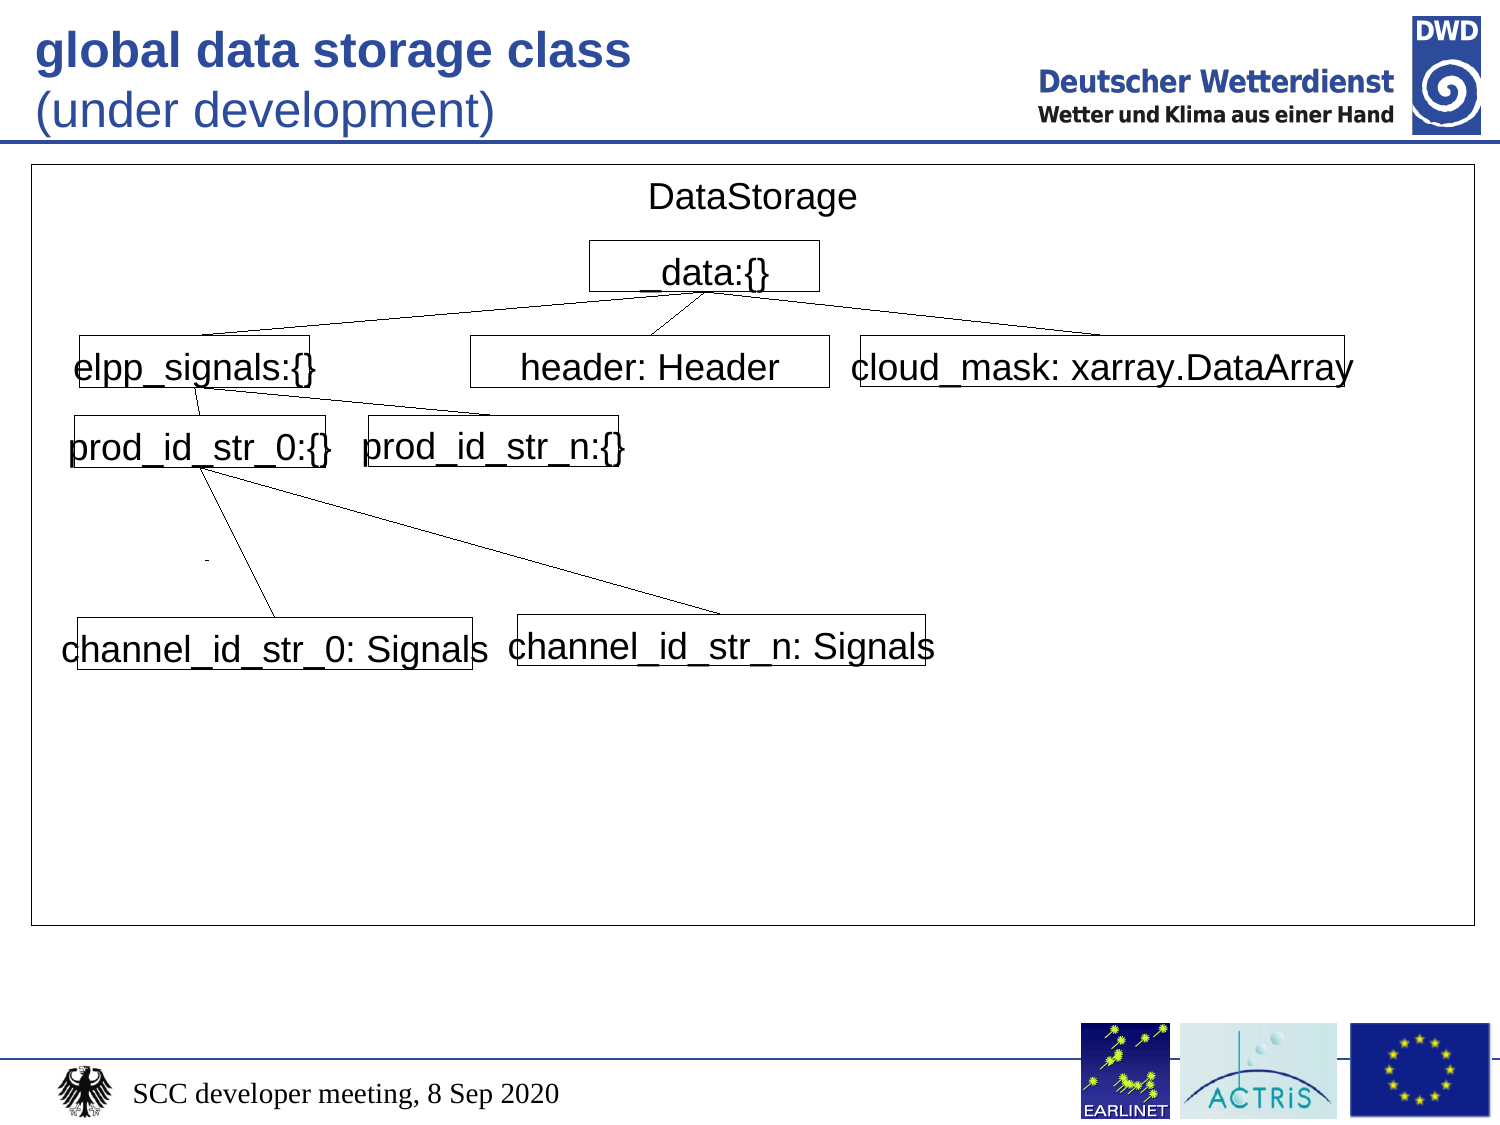

global data storage class
(under development)
DataStorage
_data:{}
cloud_mask: xarray.DataArray
elpp_signals:{}
header: Header
prod_id_str_n:{}
prod_id_str_0:{}
channel_id_str_n: Signals
channel_id_str_0: Signals